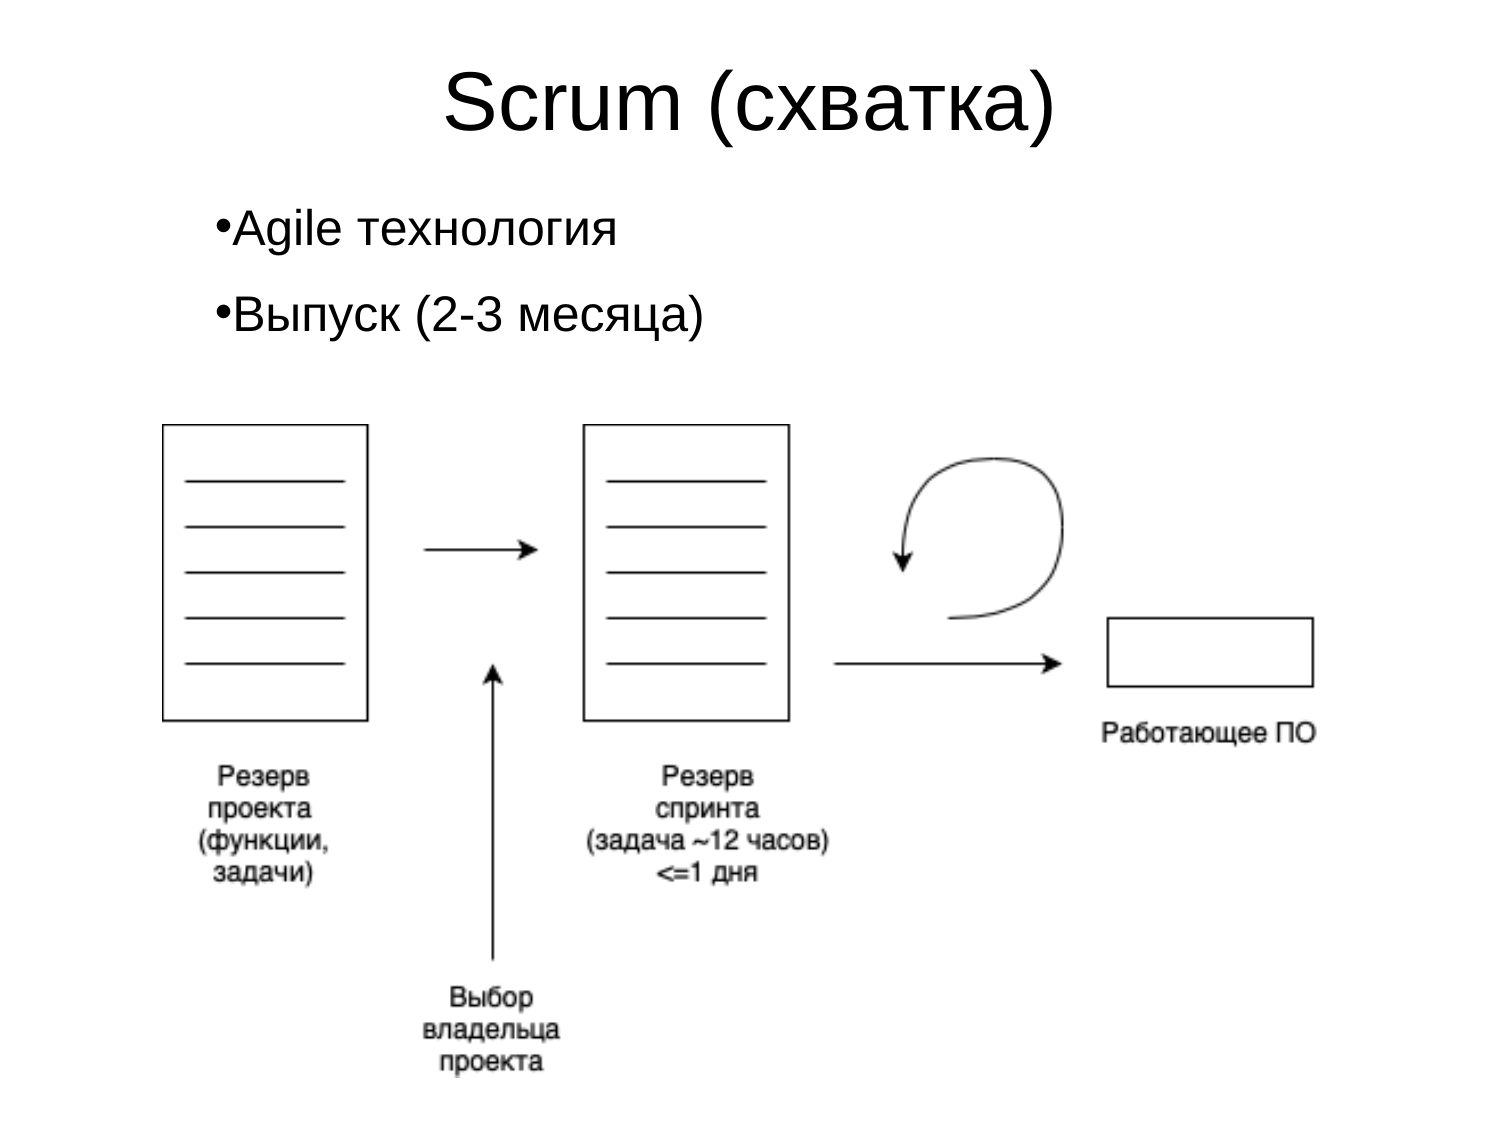

# Scrum (схватка)
Agile технология
Выпуск (2-3 месяца)